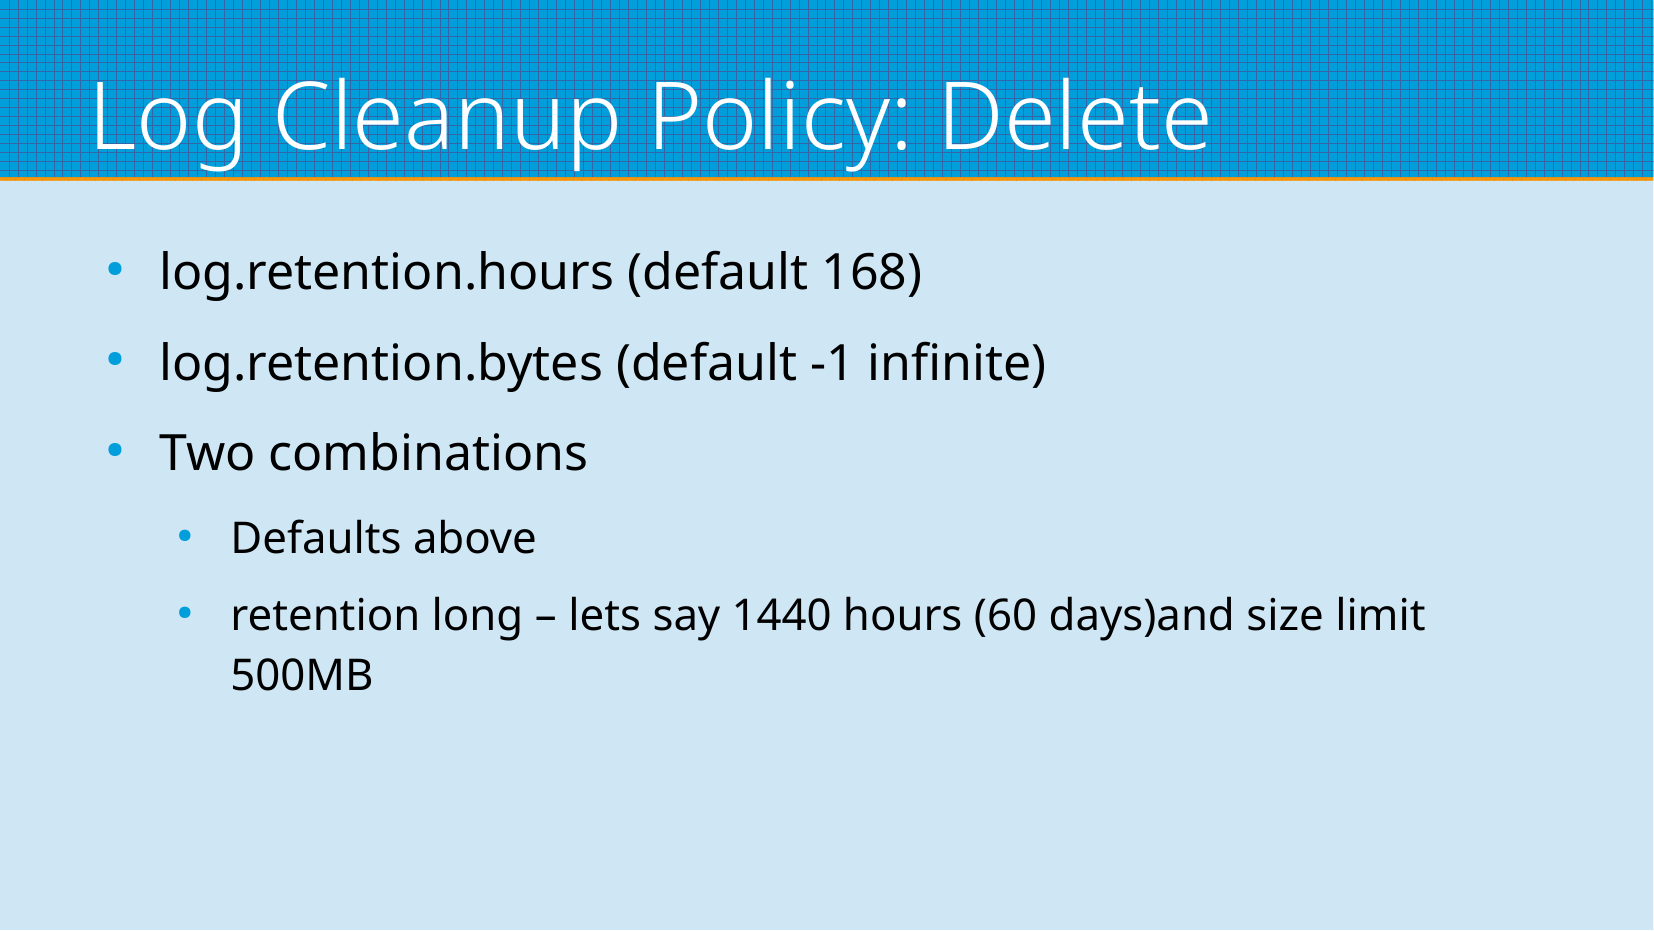

# Log Cleanup Policy: Delete
log.retention.hours (default 168)
log.retention.bytes (default -1 infinite)
Two combinations
Defaults above
retention long – lets say 1440 hours (60 days)and size limit 500MB